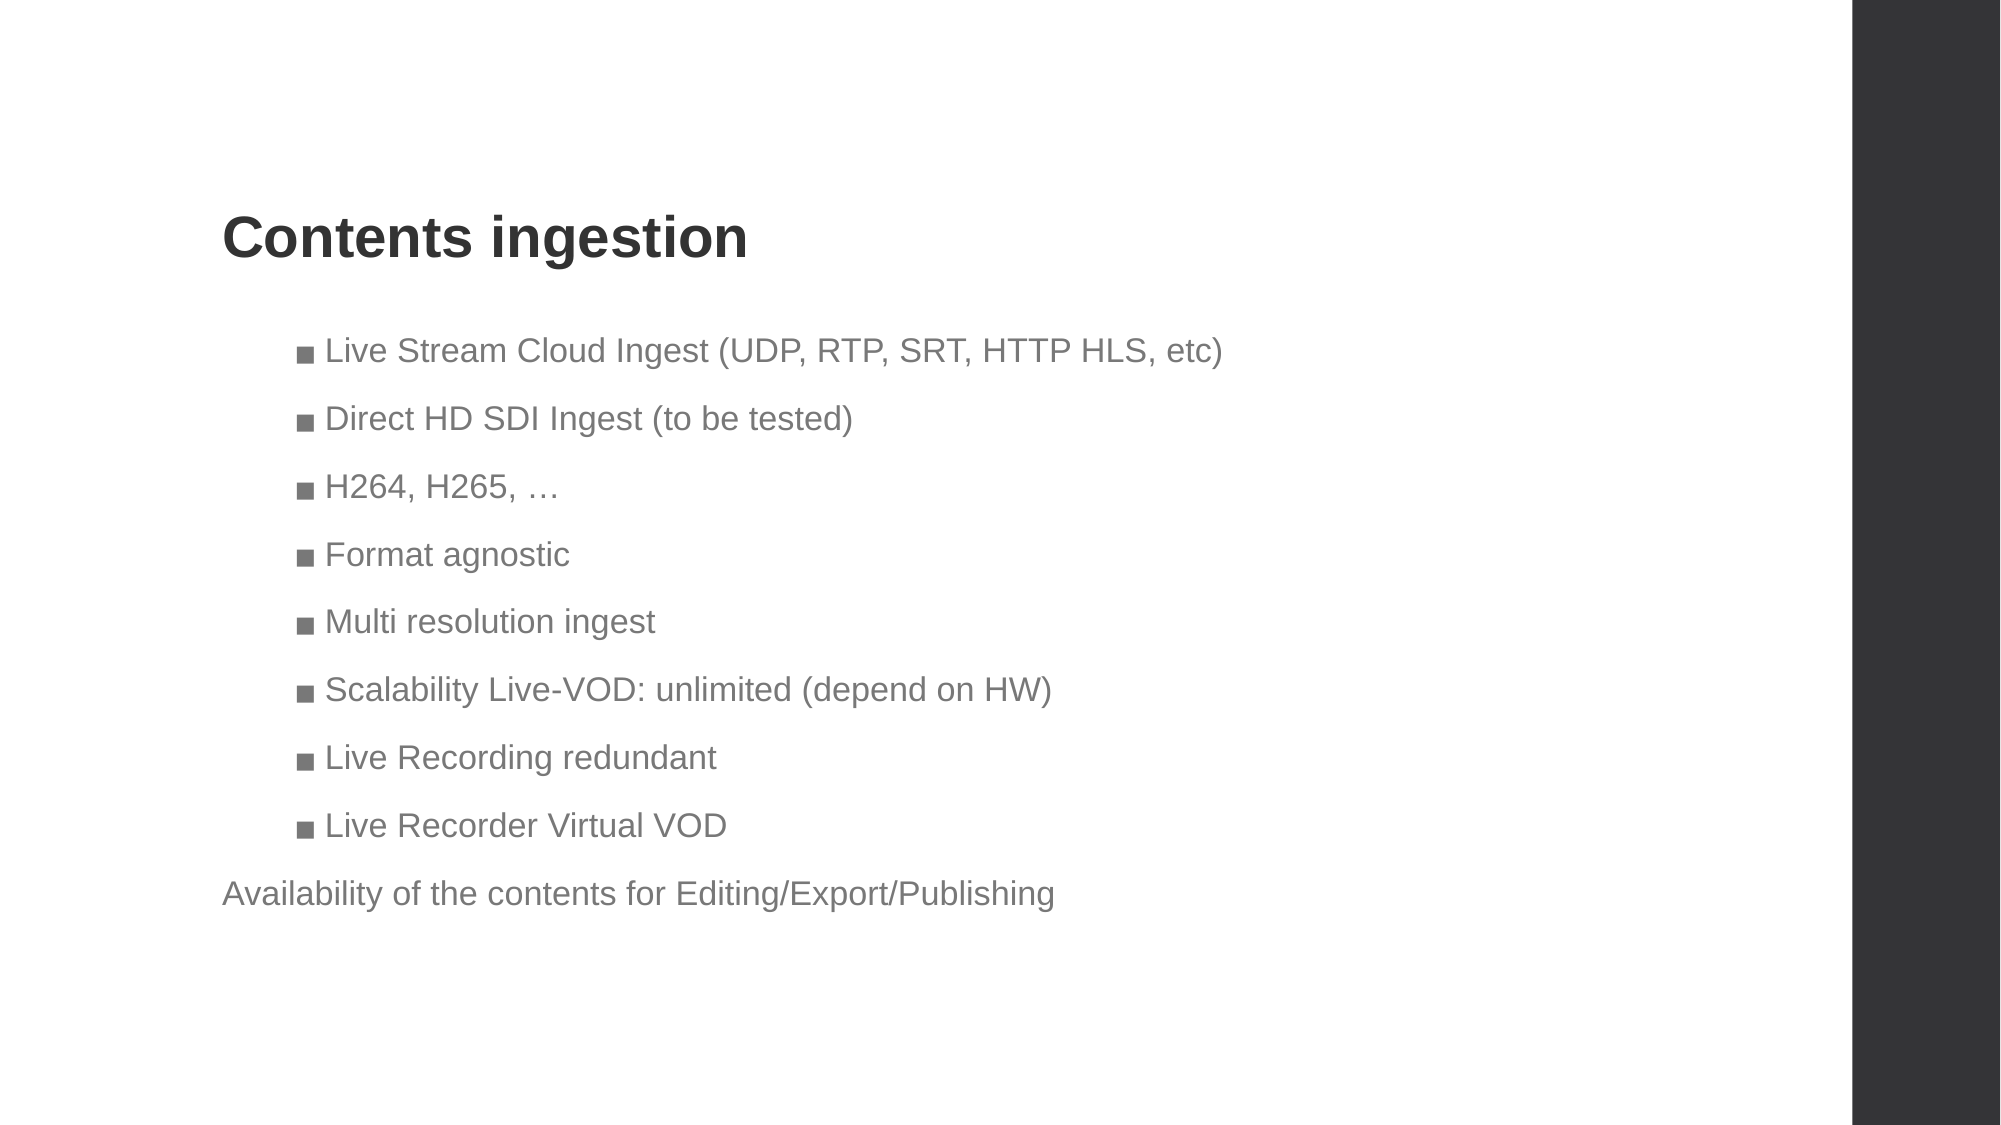

# Contents ingestion
Live Stream Cloud Ingest (UDP, RTP, SRT, HTTP HLS, etc)
Direct HD SDI Ingest (to be tested)
H264, H265, …
Format agnostic
Multi resolution ingest
Scalability Live-VOD: unlimited (depend on HW)
Live Recording redundant
Live Recorder Virtual VOD
Availability of the contents for Editing/Export/Publishing